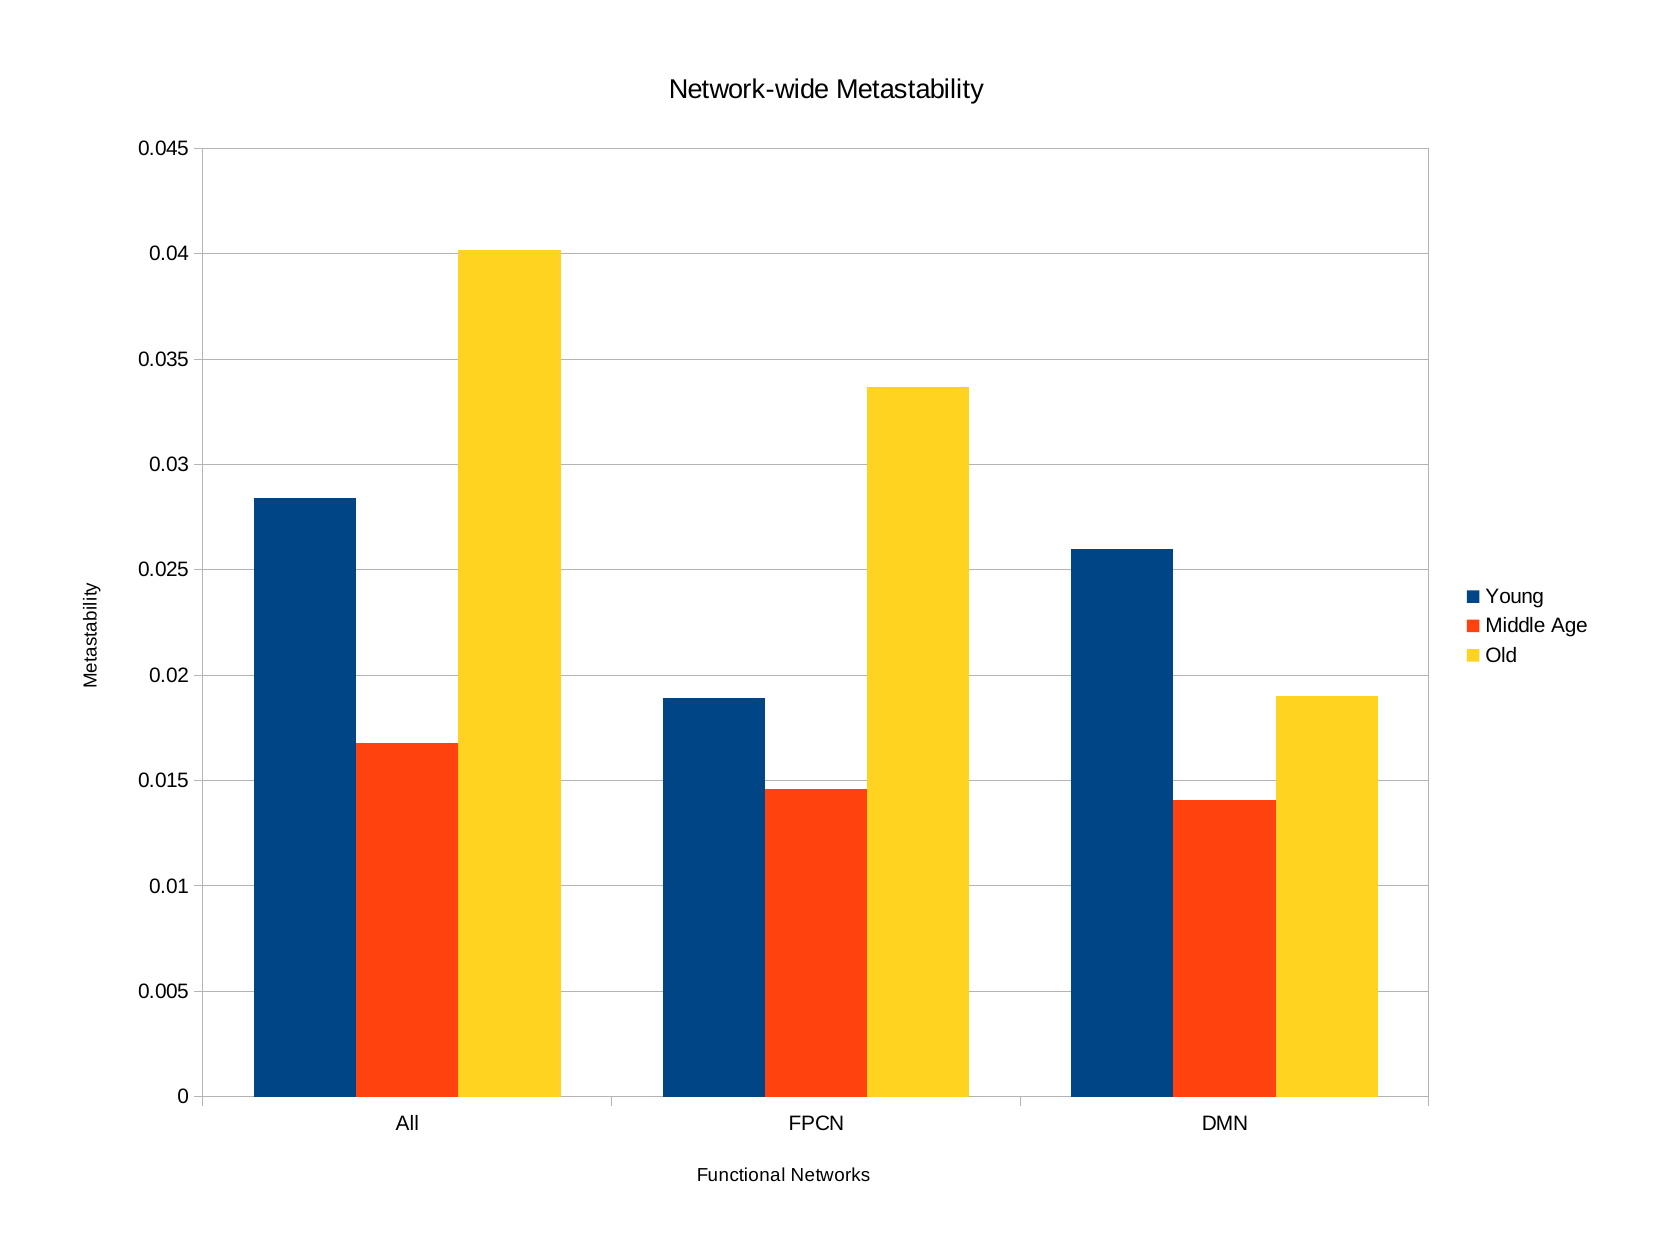

### Chart: Network-wide Metastability
| Category | Young | Middle Age | Old |
|---|---|---|---|
| All | 0.0284 | 0.0168 | 0.0402 |
| FPCN | 0.0189 | 0.0146 | 0.0337 |
| DMN | 0.026 | 0.0141 | 0.019 |